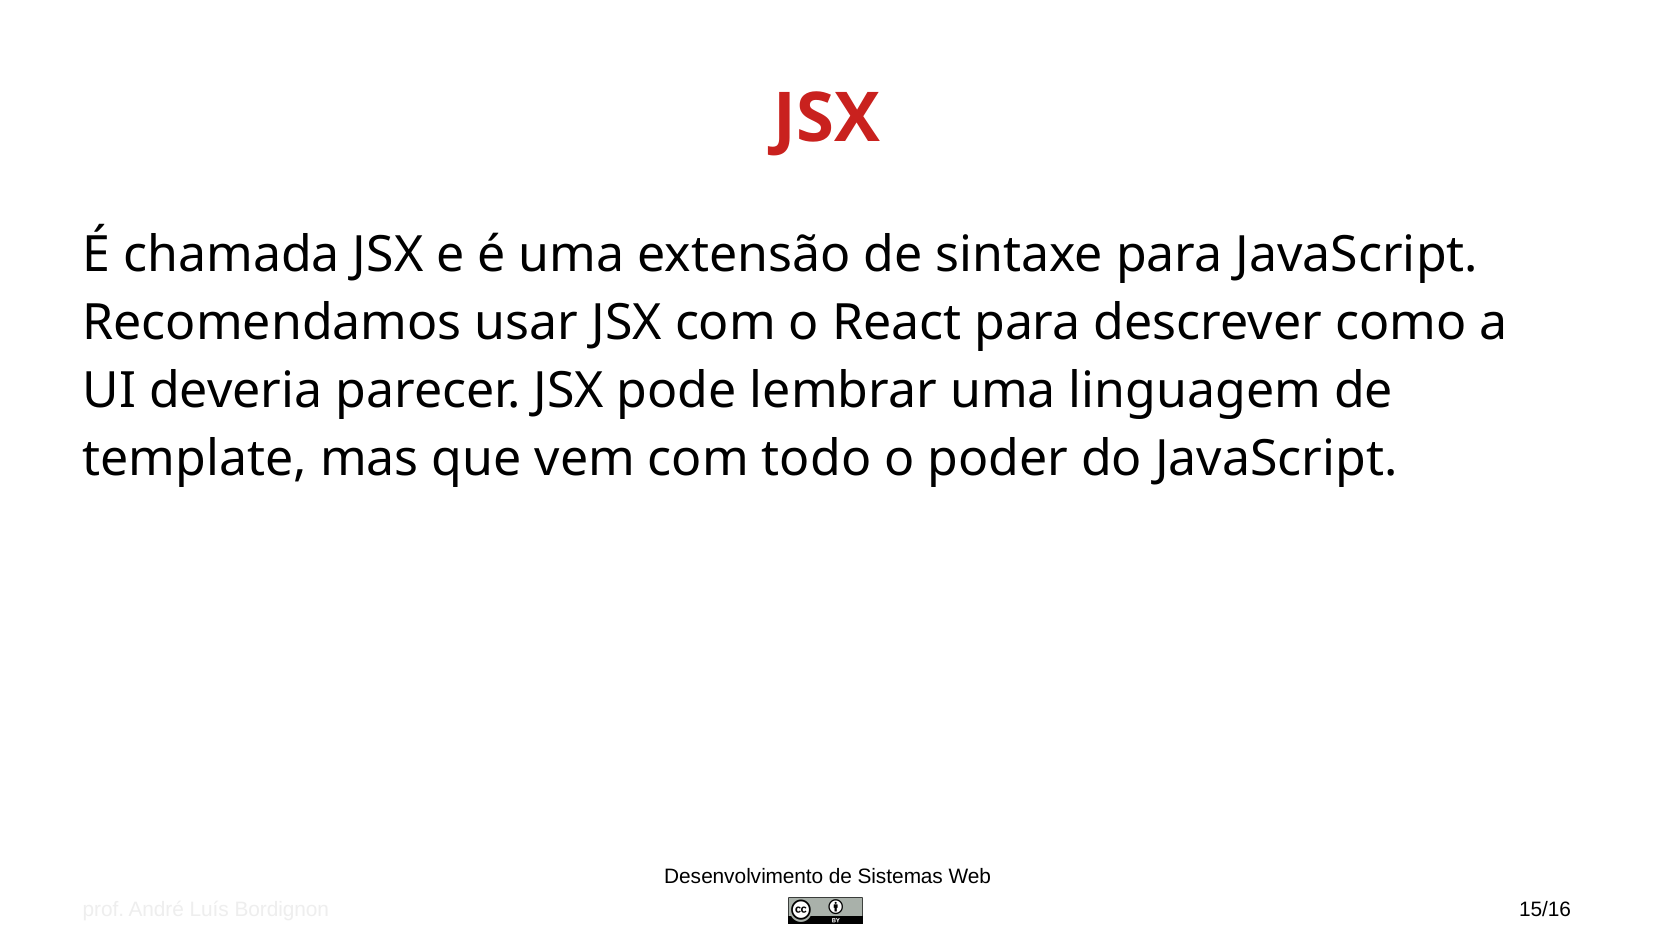

# JSX
É chamada JSX e é uma extensão de sintaxe para JavaScript. Recomendamos usar JSX com o React para descrever como a UI deveria parecer. JSX pode lembrar uma linguagem de template, mas que vem com todo o poder do JavaScript.
Desenvolvimento de Sistemas Web
prof. André Luís Bordignon
15